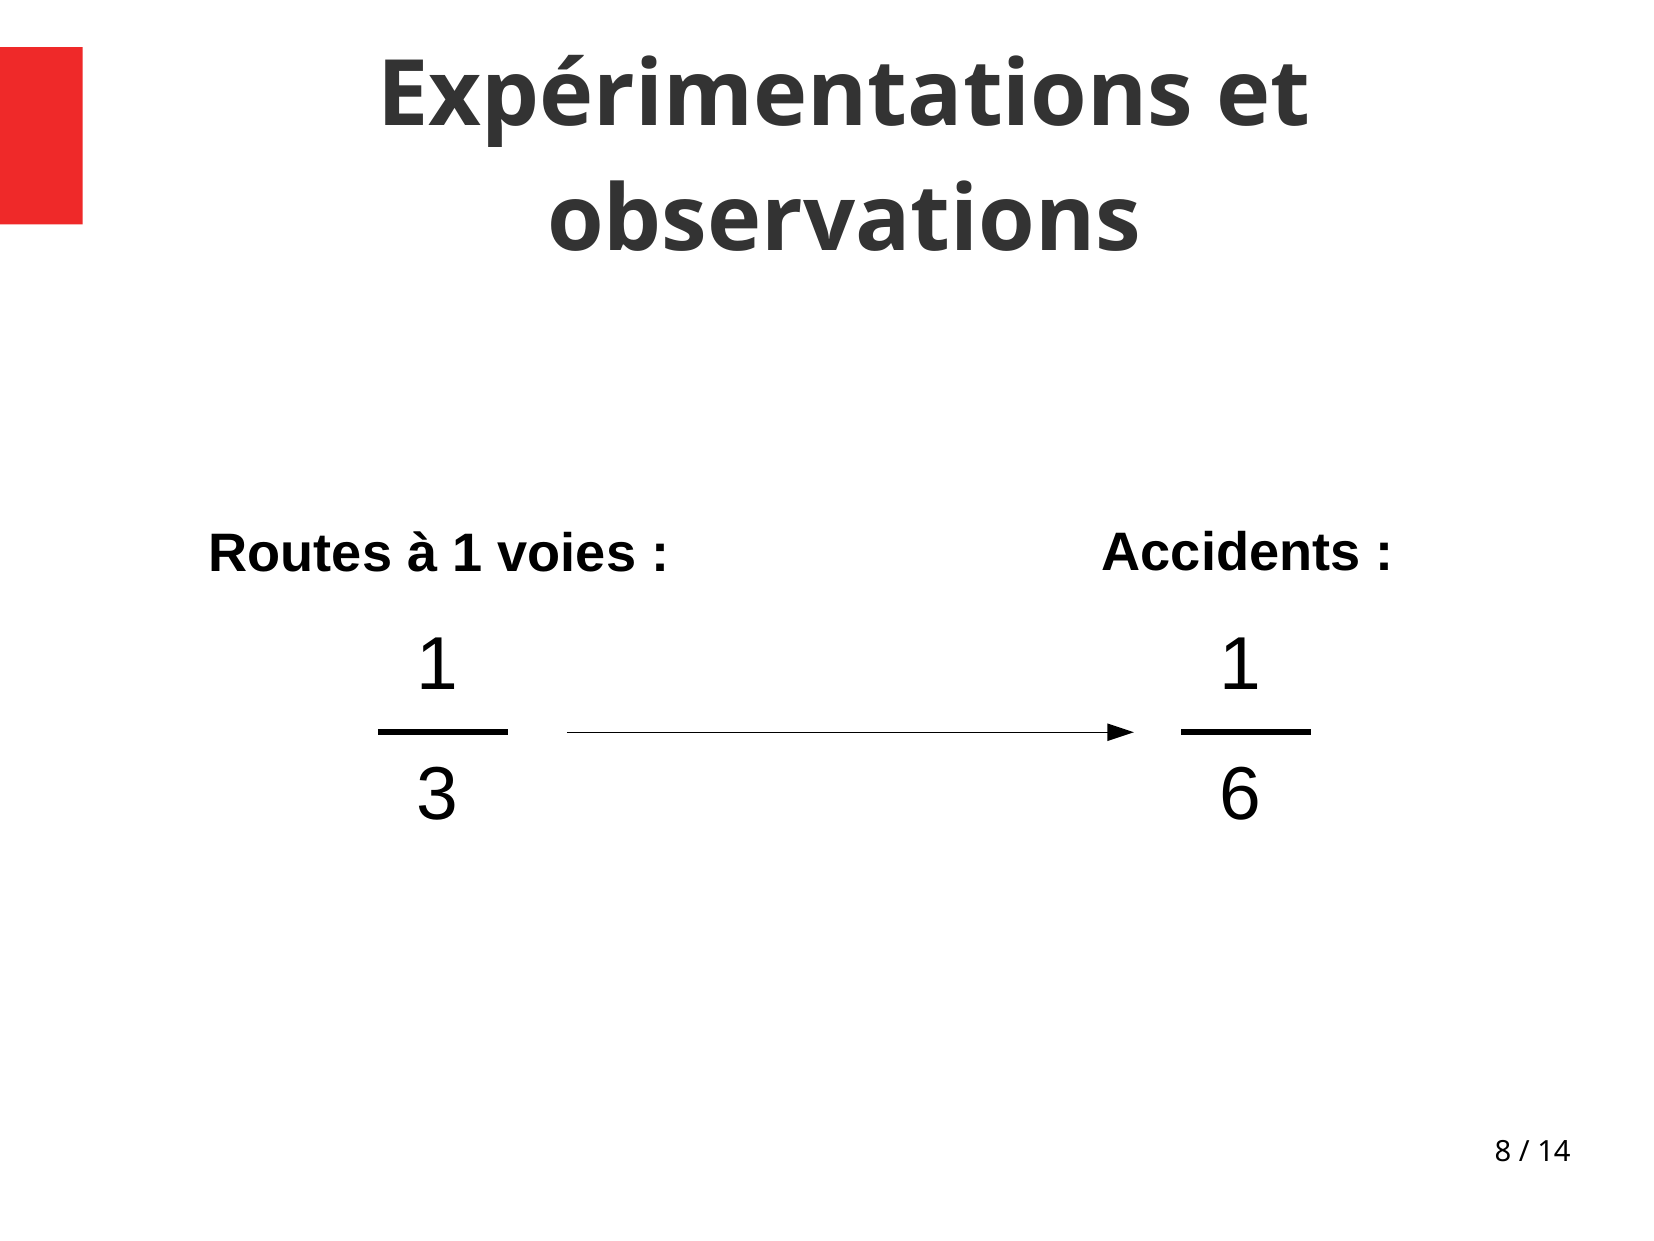

# Expérimentations et observations
Accidents :
Routes à 1 voies :
1
1
3
6
8